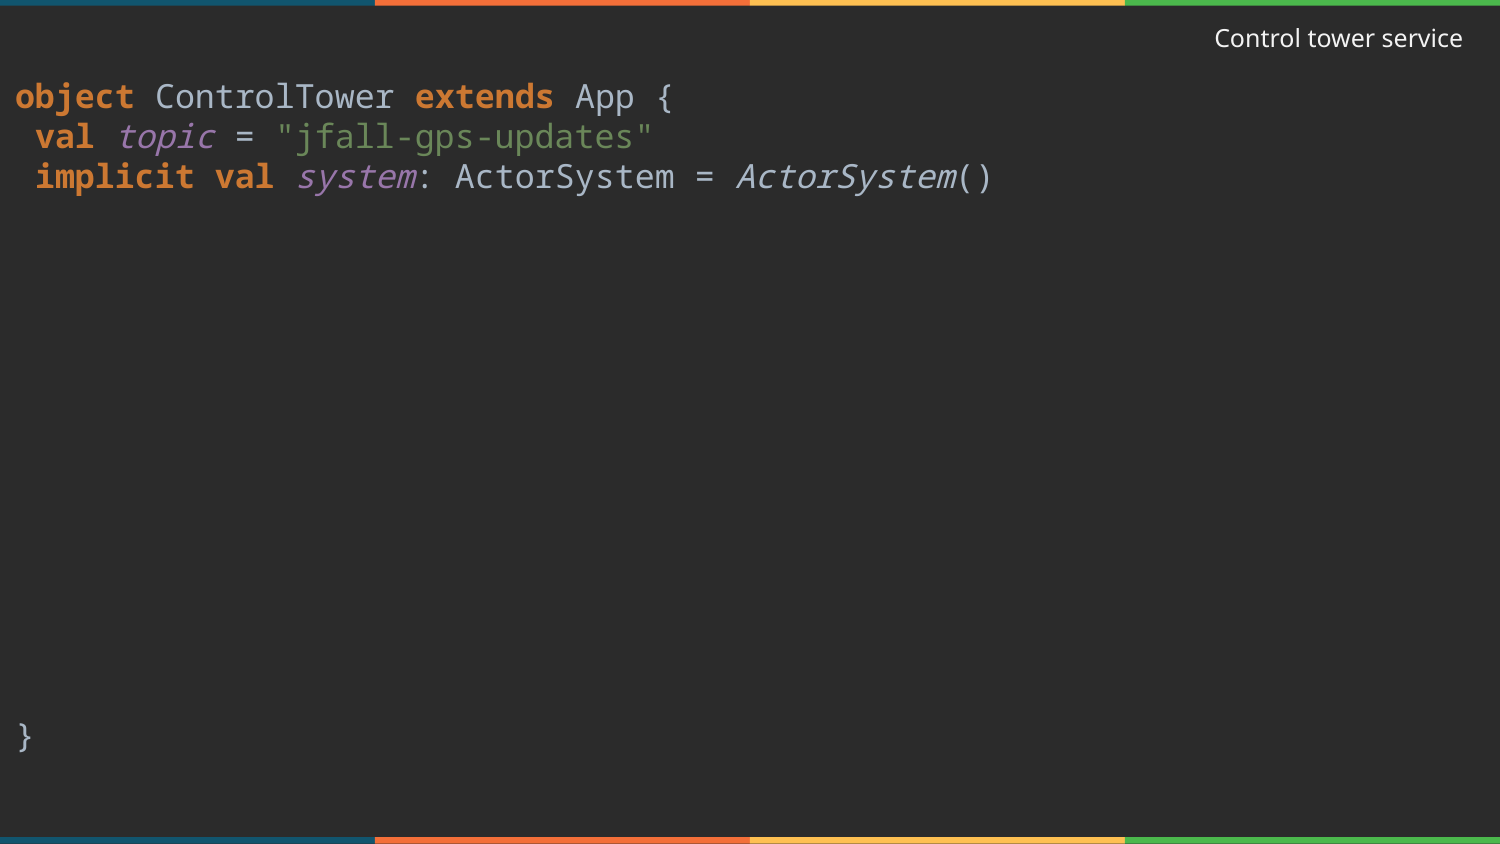

object ControlTower extends App {
 val topic = "jfall-gps-updates"
 implicit val system: ActorSystem = ActorSystem()
 val updatesActor: ActorRef = system.actorOf(GPSUpdatesActor.props)
 val GPSUpdateConsumer = new GPSUpdateConsumer(system, topic)
 val updatesSink = Sink.actorRef(updatesActor)
 startApplication()
 def startApplication() = {
 GPSUpdateConsumer.source
 .to(updatesSink)
 .run
 }
}
Control tower service